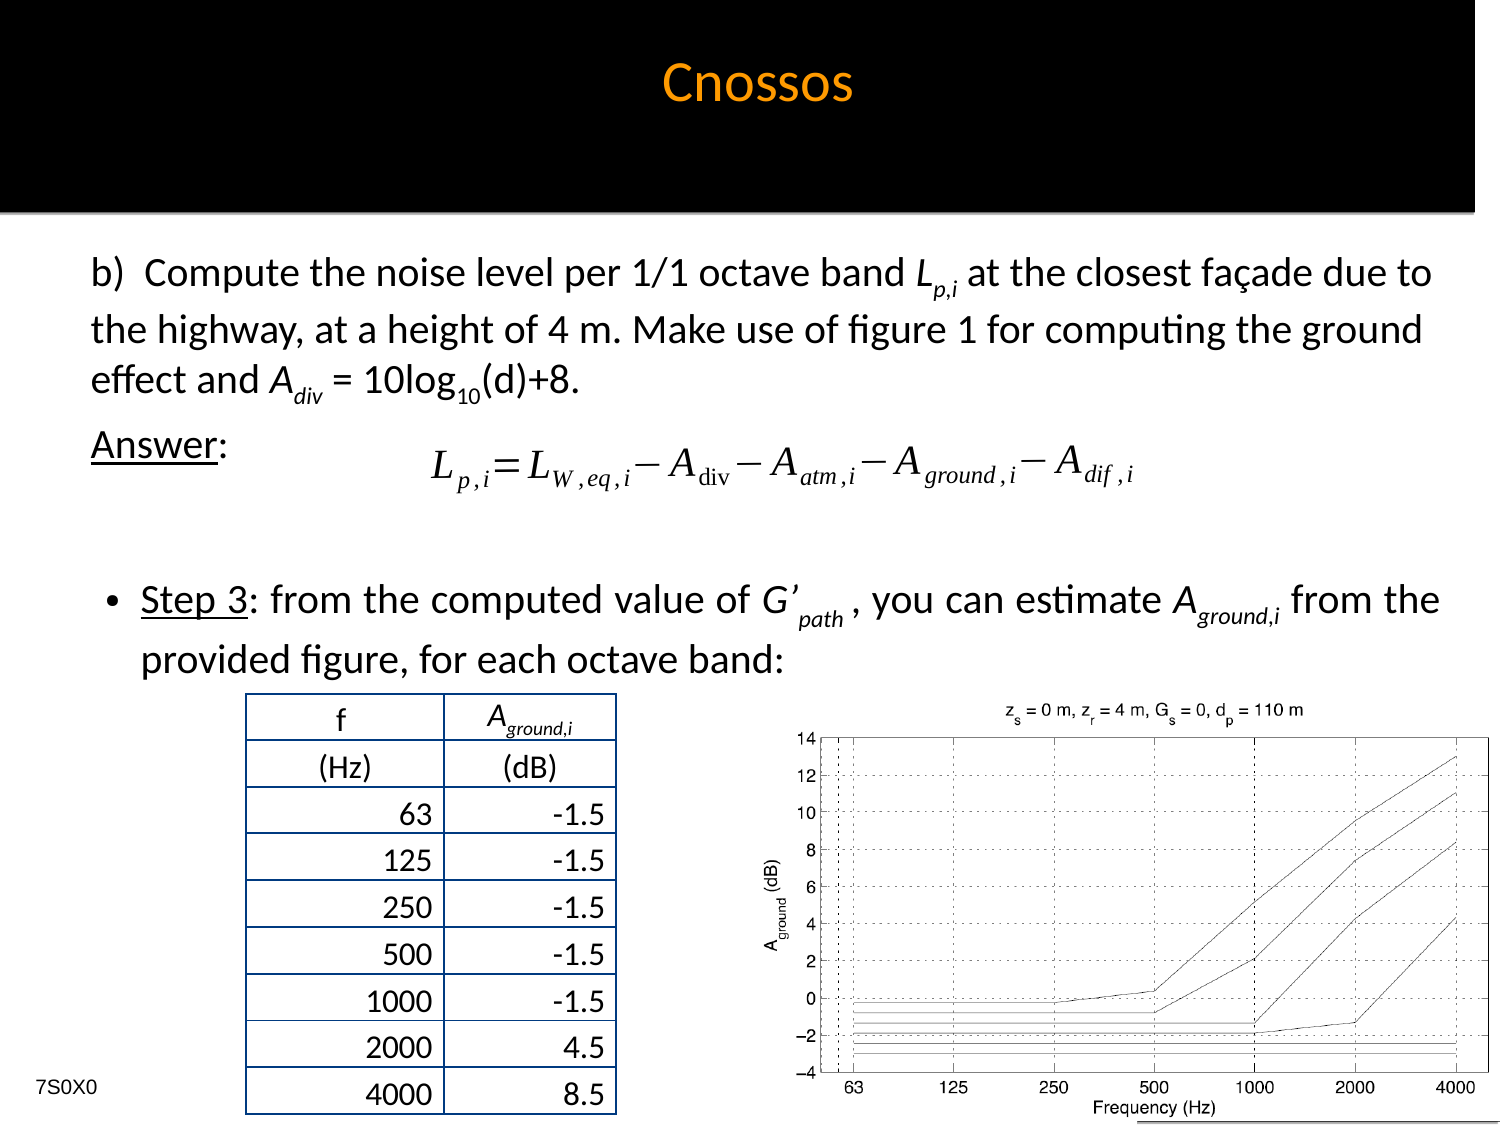

# Cnossos
b) Compute the noise level per 1/1 octave band Lp,i at the closest façade due to the highway, at a height of 4 m. Make use of figure 1 for computing the ground effect and Adiv = 10log10(d)+8.
Answer:
Step 3: from the computed value of G’path , you can estimate Aground,i from the provided figure, for each octave band:
| f | Aground,i |
| --- | --- |
| (Hz) | (dB) |
| 63 | -1.5 |
| 125 | -1.5 |
| 250 | -1.5 |
| 500 | -1.5 |
| 1000 | -1.5 |
| 2000 | 4.5 |
| 4000 | 8.5 |
7S0X0
2017/02/09
PAGE